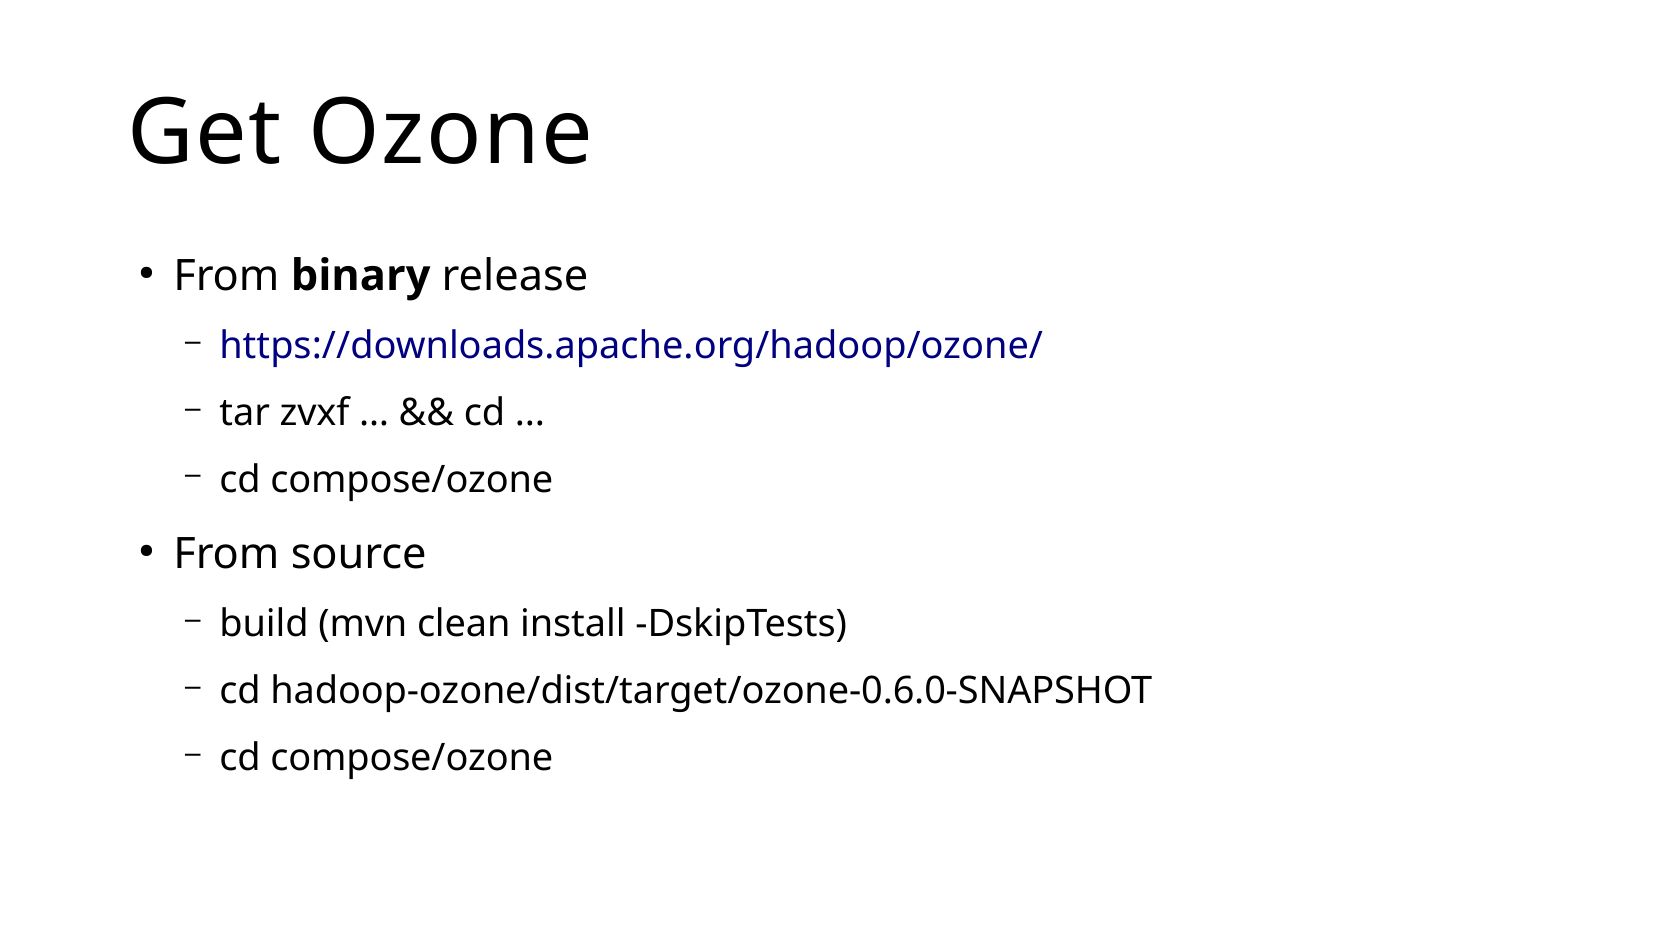

# Get Ozone
From binary release
https://downloads.apache.org/hadoop/ozone/
tar zvxf … && cd ...
cd compose/ozone
From source
build (mvn clean install -DskipTests)
cd hadoop-ozone/dist/target/ozone-0.6.0-SNAPSHOT
cd compose/ozone